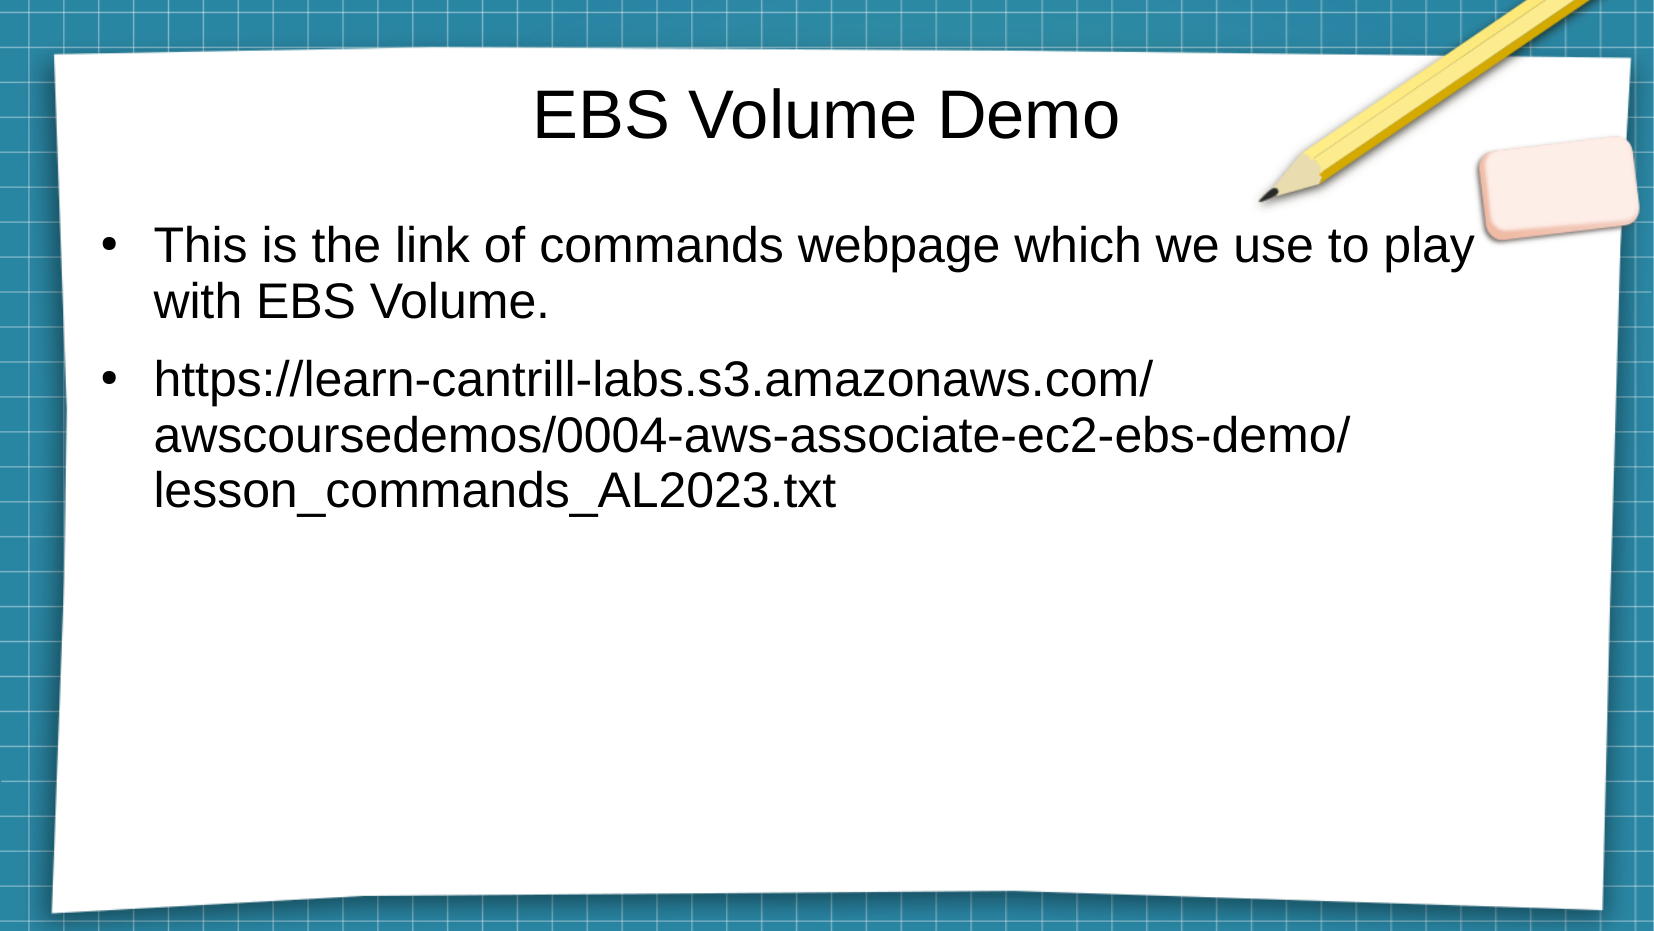

# EBS Volume Demo
This is the link of commands webpage which we use to play with EBS Volume.
https://learn-cantrill-labs.s3.amazonaws.com/awscoursedemos/0004-aws-associate-ec2-ebs-demo/lesson_commands_AL2023.txt